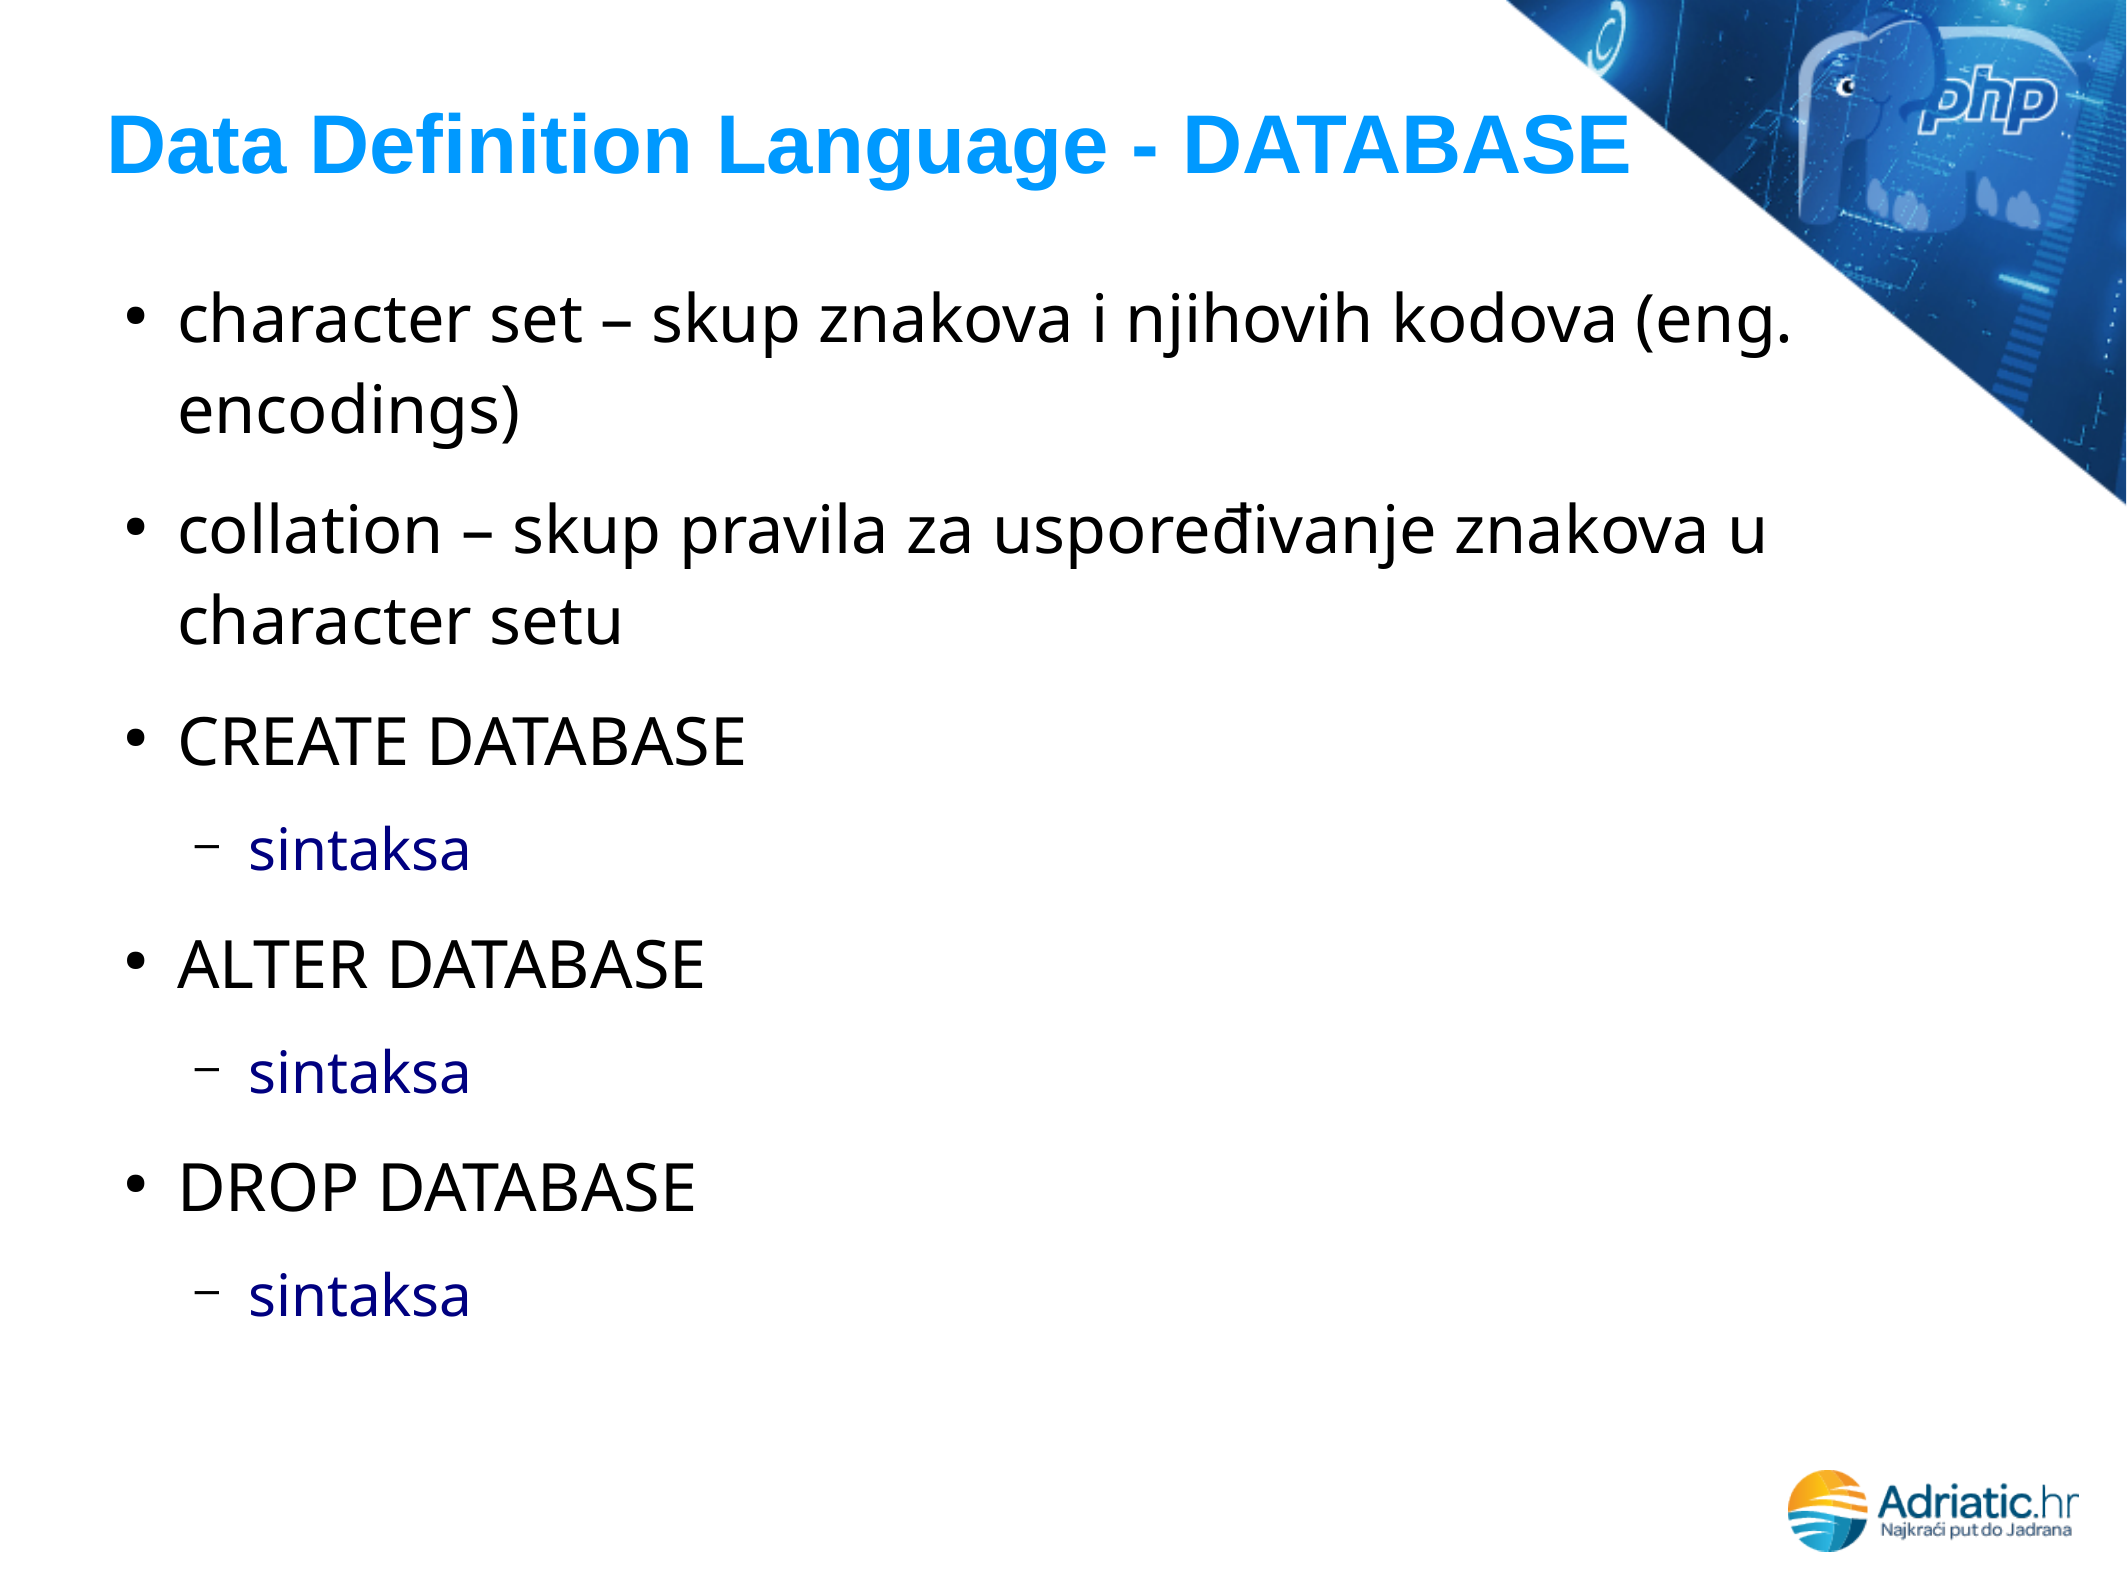

# Data Definition Language - DATABASE
character set – skup znakova i njihovih kodova (eng. encodings)
collation – skup pravila za uspoređivanje znakova u character setu
CREATE DATABASE
sintaksa
ALTER DATABASE
sintaksa
DROP DATABASE
sintaksa